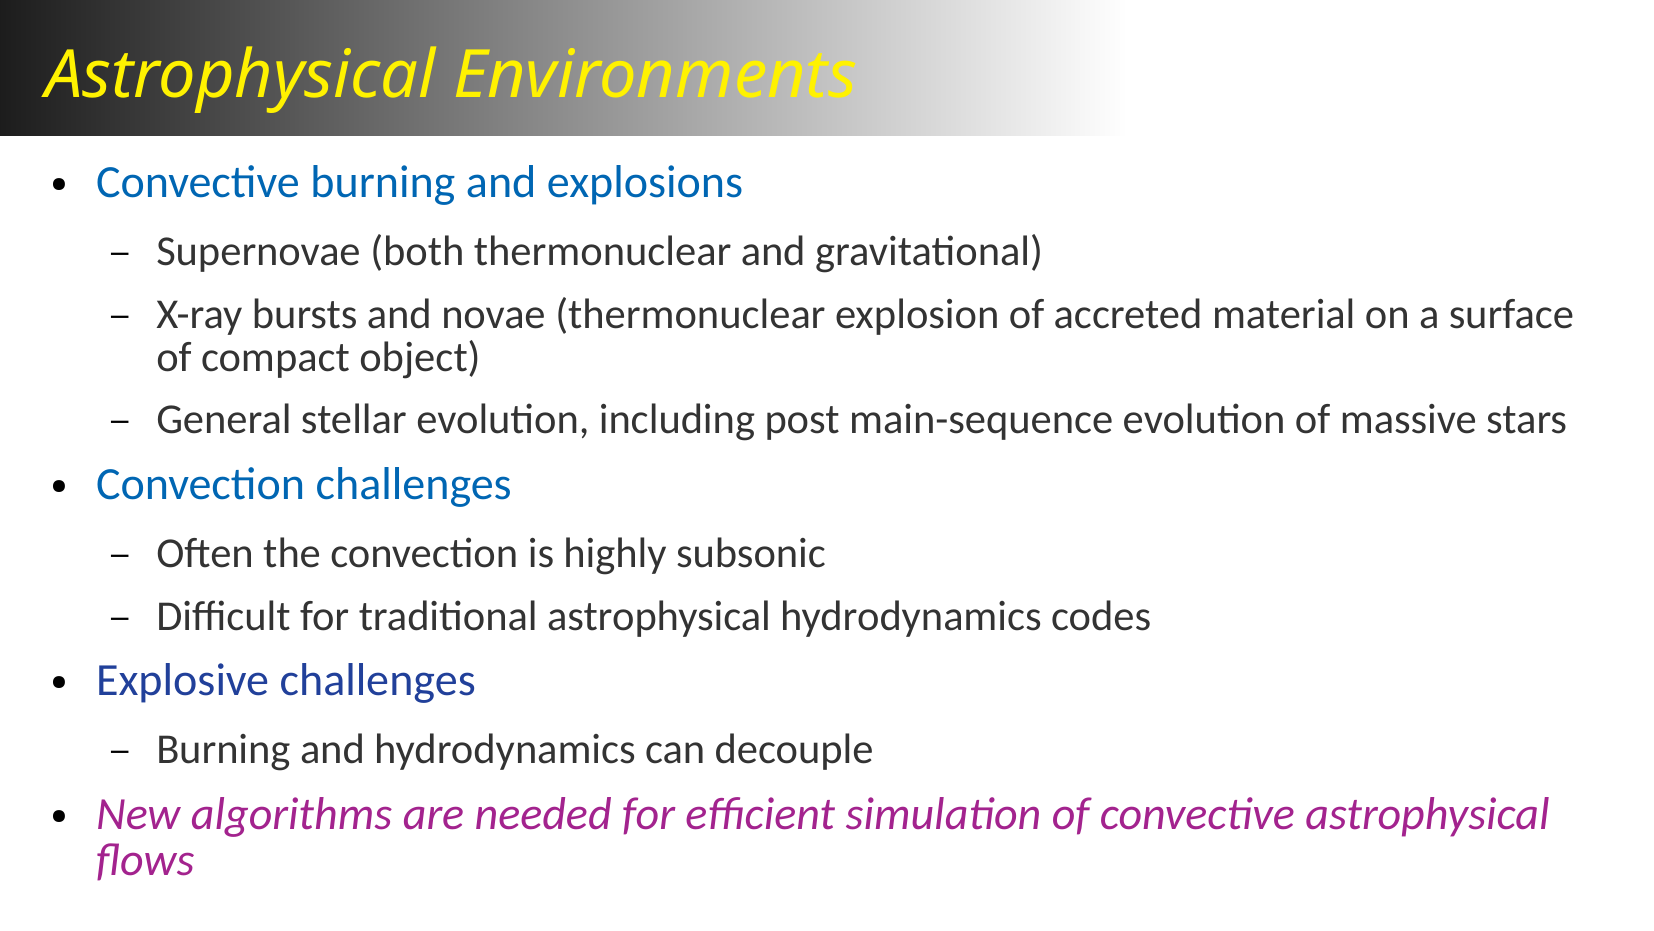

# Astrophysical Environments
Convective burning and explosions
Supernovae (both thermonuclear and gravitational)
X-ray bursts and novae (thermonuclear explosion of accreted material on a surface of compact object)
General stellar evolution, including post main-sequence evolution of massive stars
Convection challenges
Often the convection is highly subsonic
Difficult for traditional astrophysical hydrodynamics codes
Explosive challenges
Burning and hydrodynamics can decouple
New algorithms are needed for efficient simulation of convective astrophysical flows